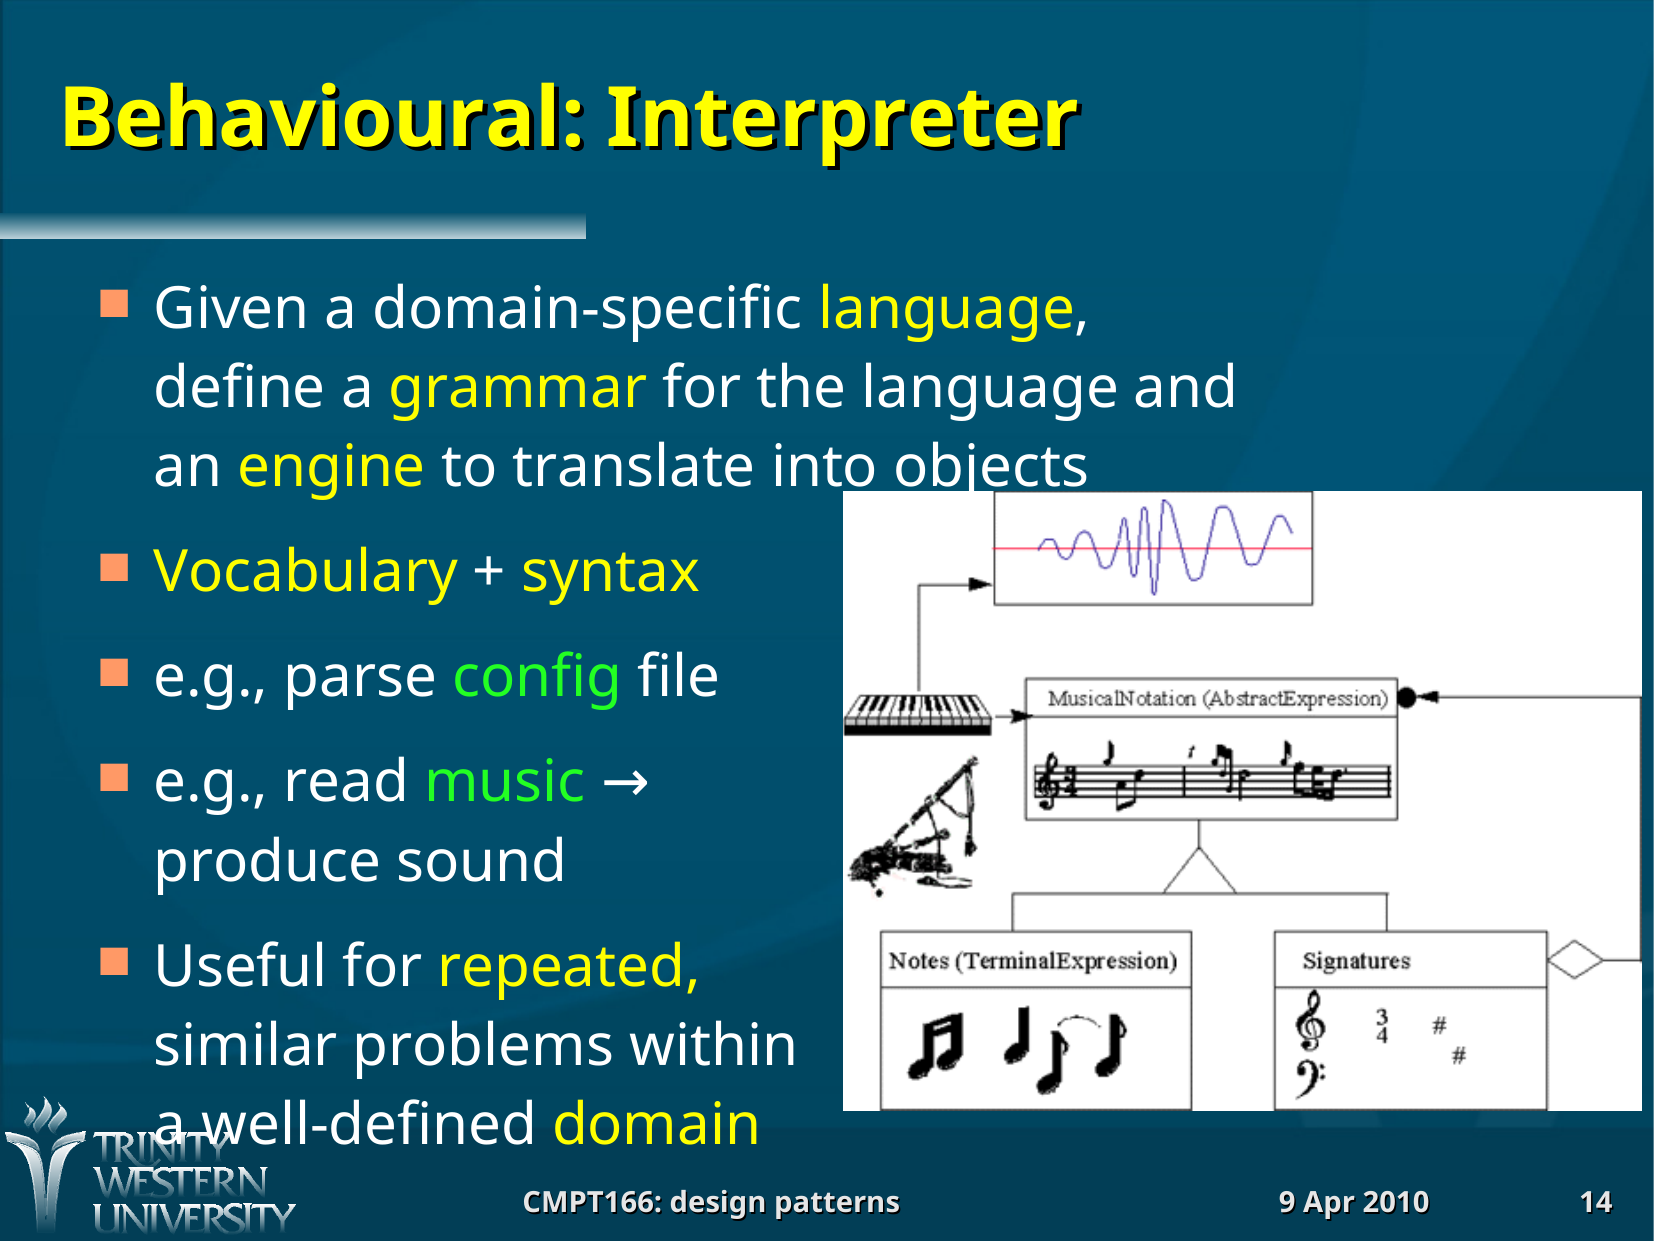

# Behavioural: Interpreter
Given a domain-specific language,
define a grammar for the language and
an engine to translate into objects
Vocabulary + syntax
e.g., parse config file
e.g., read music →
produce sound
Useful for repeated,
similar problems within
a well-defined domain
CMPT166: design patterns
9 Apr 2010
14